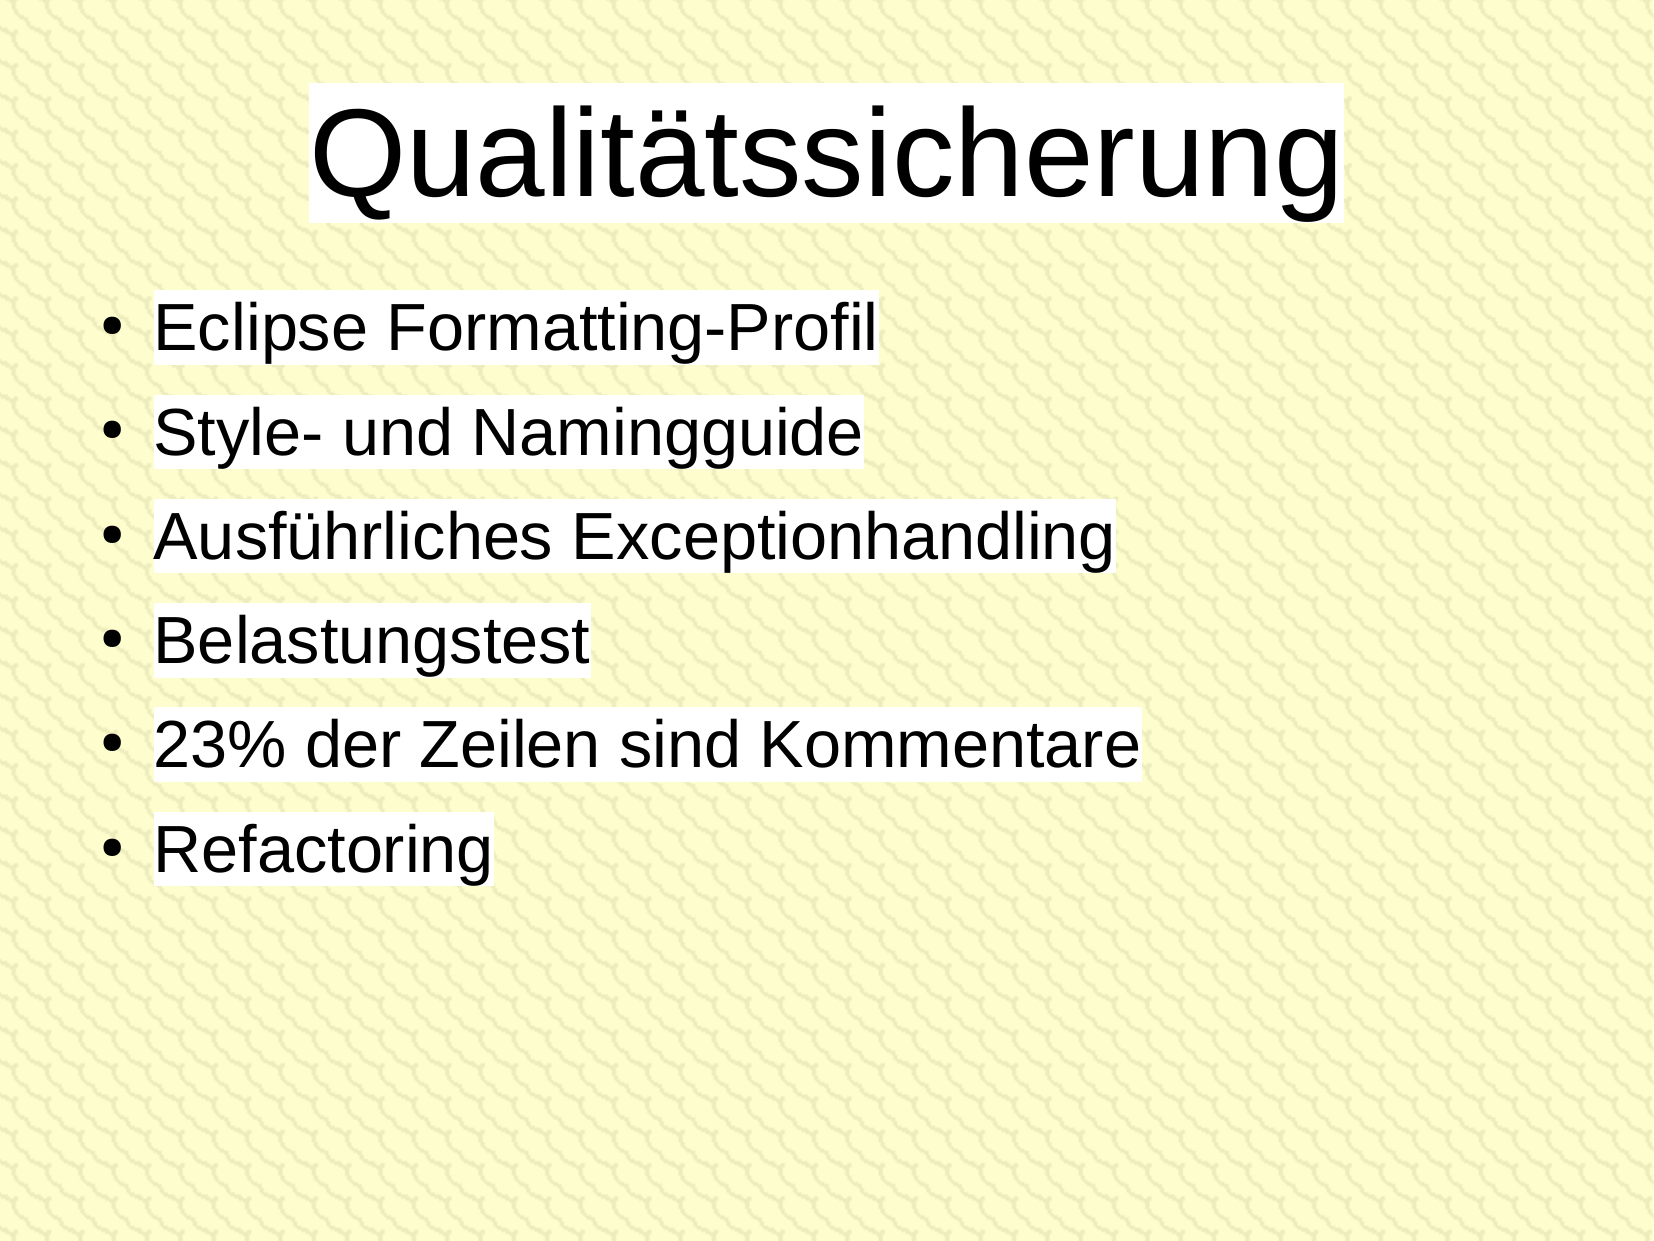

# Qualitätssicherung
Eclipse Formatting-Profil
Style- und Namingguide
Ausführliches Exceptionhandling
Belastungstest
23% der Zeilen sind Kommentare
Refactoring